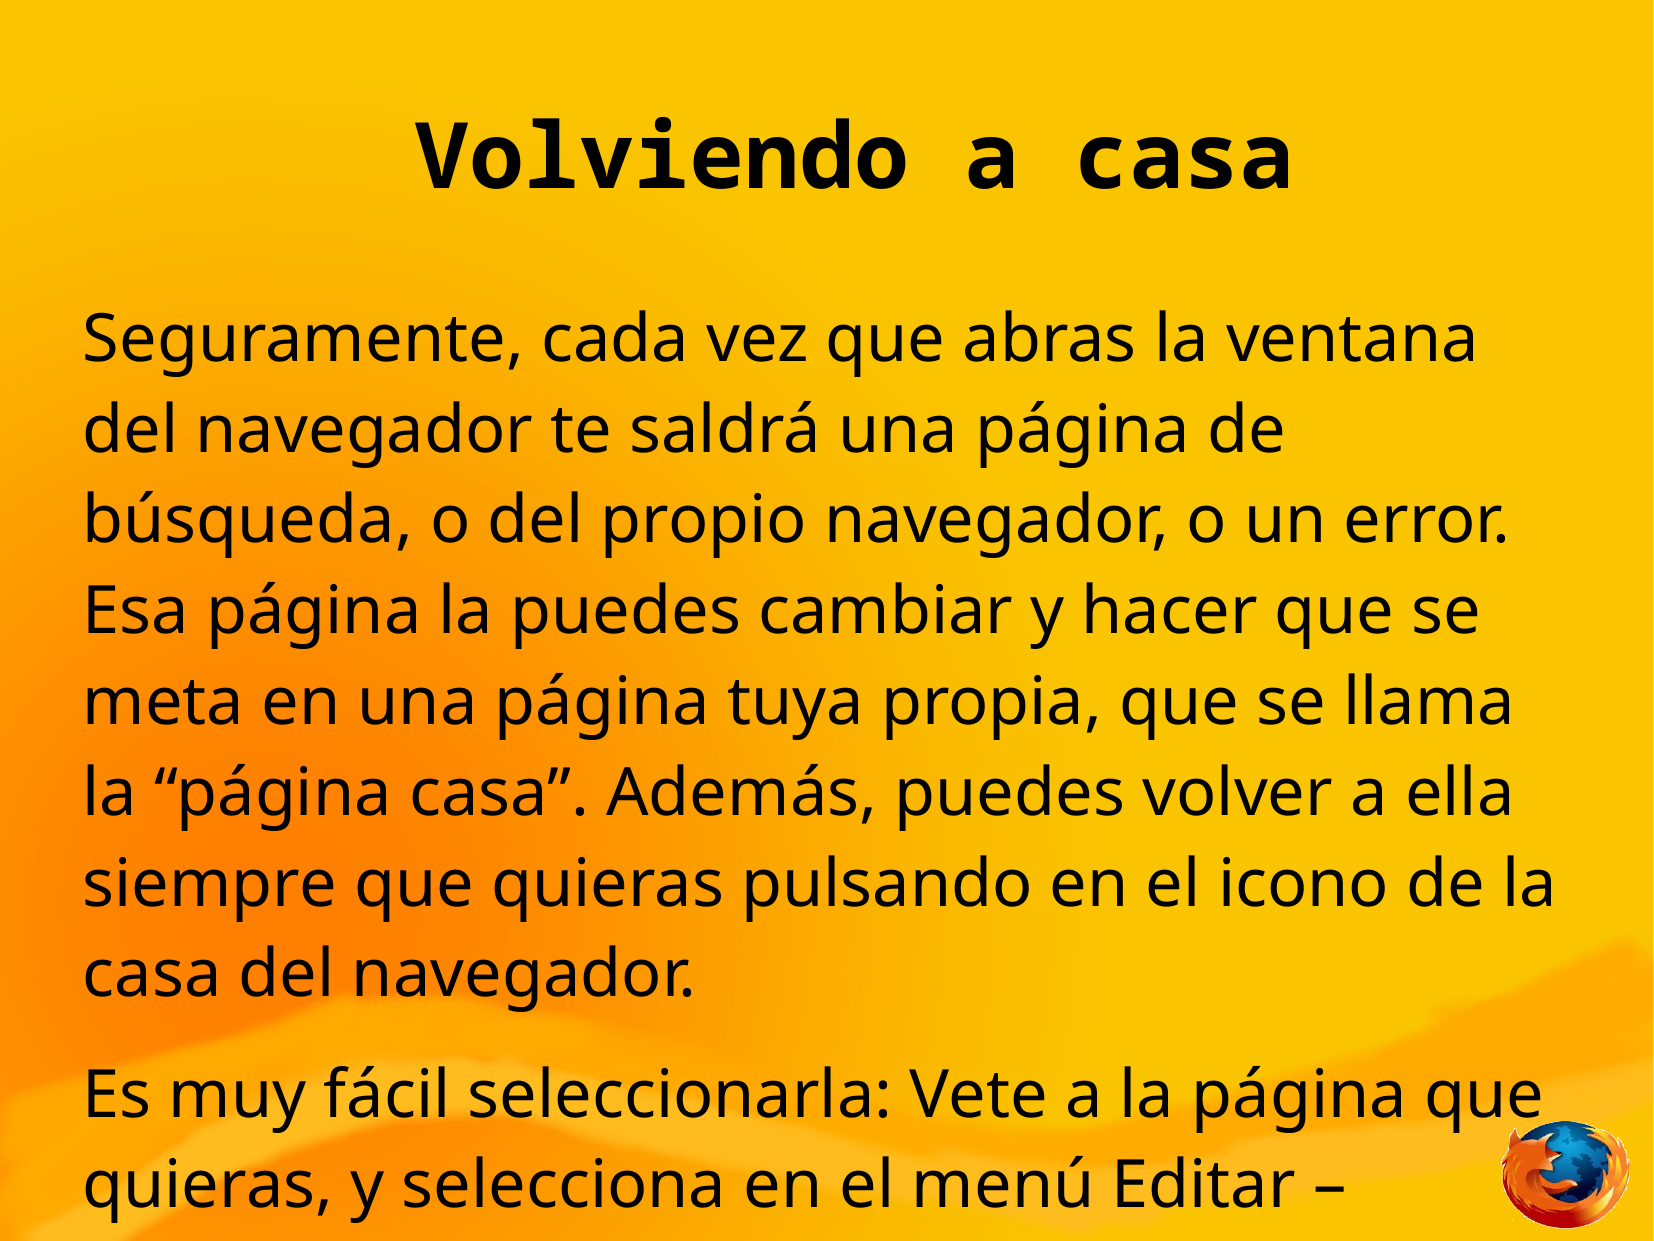

# Volviendo a casa
Seguramente, cada vez que abras la ventana del navegador te saldrá una página de búsqueda, o del propio navegador, o un error. Esa página la puedes cambiar y hacer que se meta en una página tuya propia, que se llama la “página casa”. Además, puedes volver a ella siempre que quieras pulsando en el icono de la casa del navegador.
Es muy fácil seleccionarla: Vete a la página que quieras, y selecciona en el menú Editar – Preferencias – Principal y dale al botón “Usar página actual”.